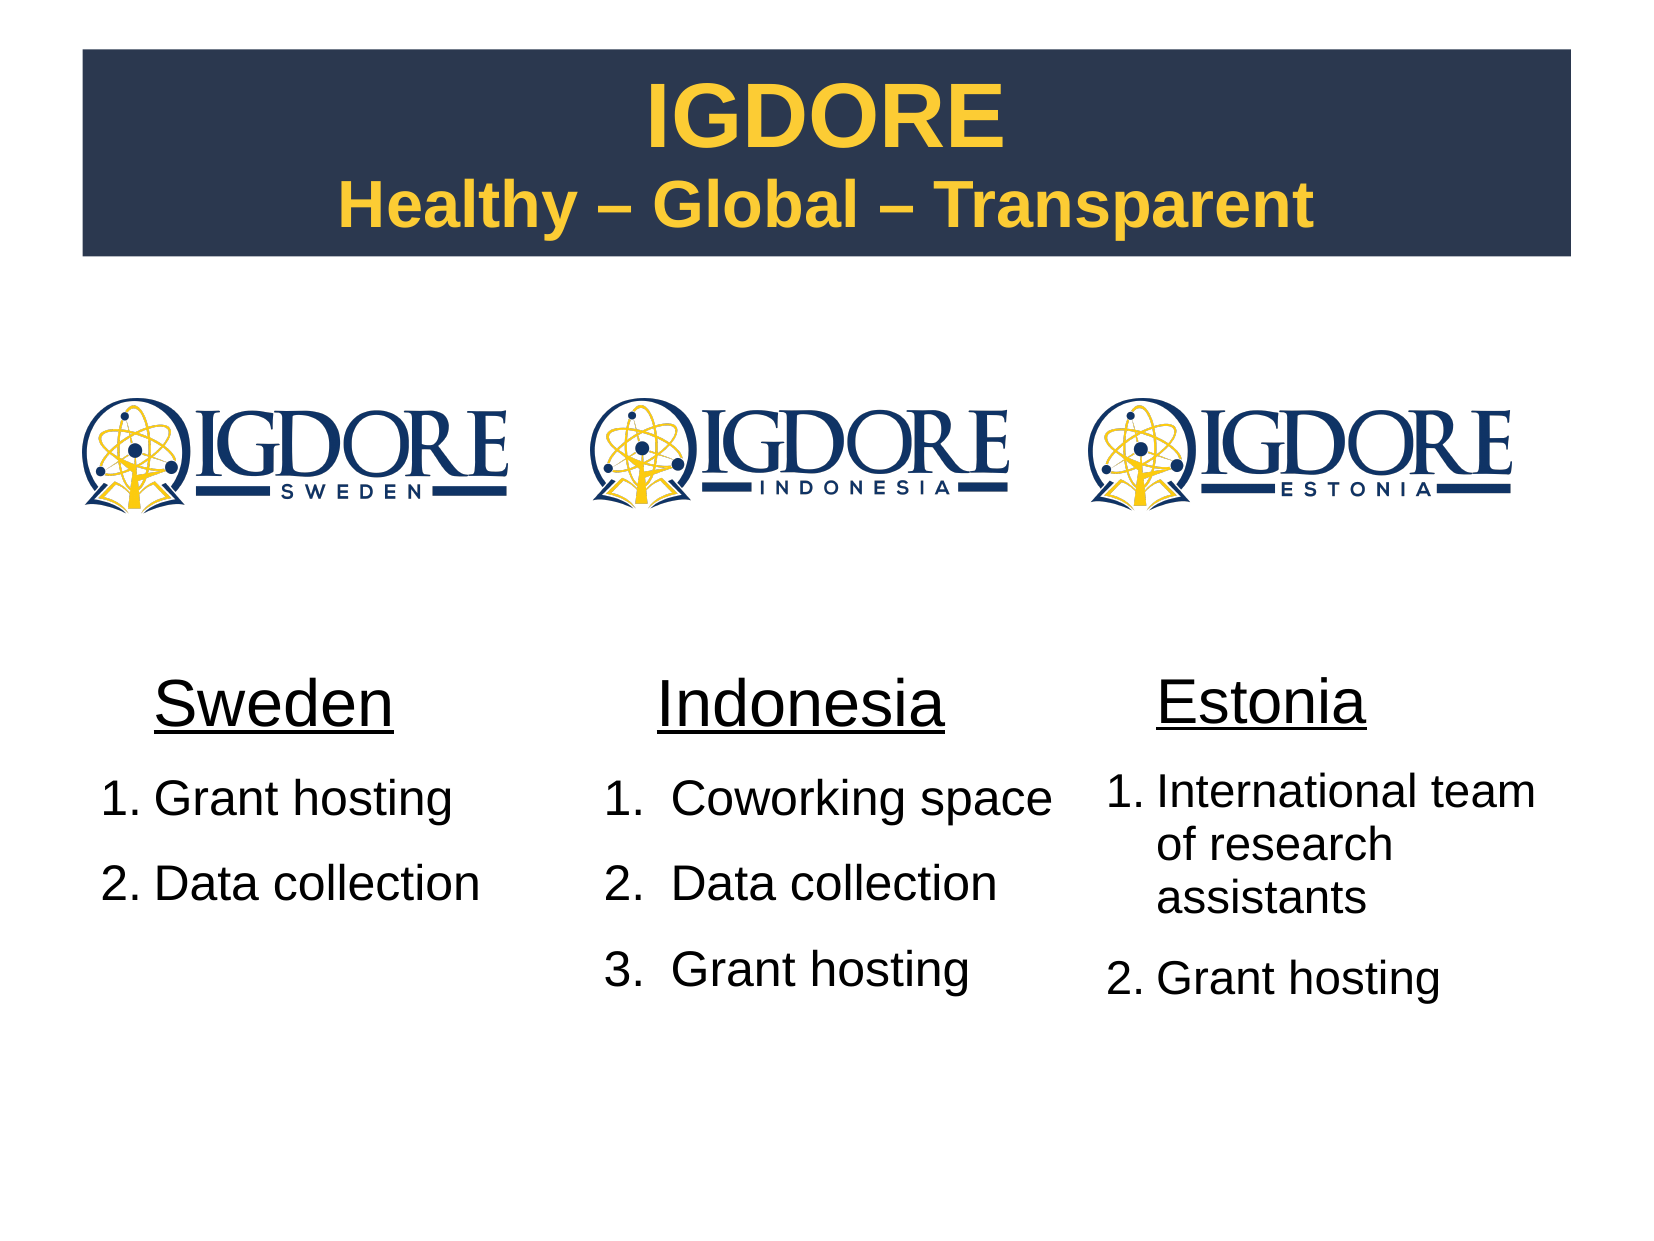

# IGDORE Healthy – Global – Transparent
Sweden
Grant hosting
Data collection
Indonesia
 Coworking space
 Data collection
 Grant hosting
Estonia
International team of research assistants
Grant hosting